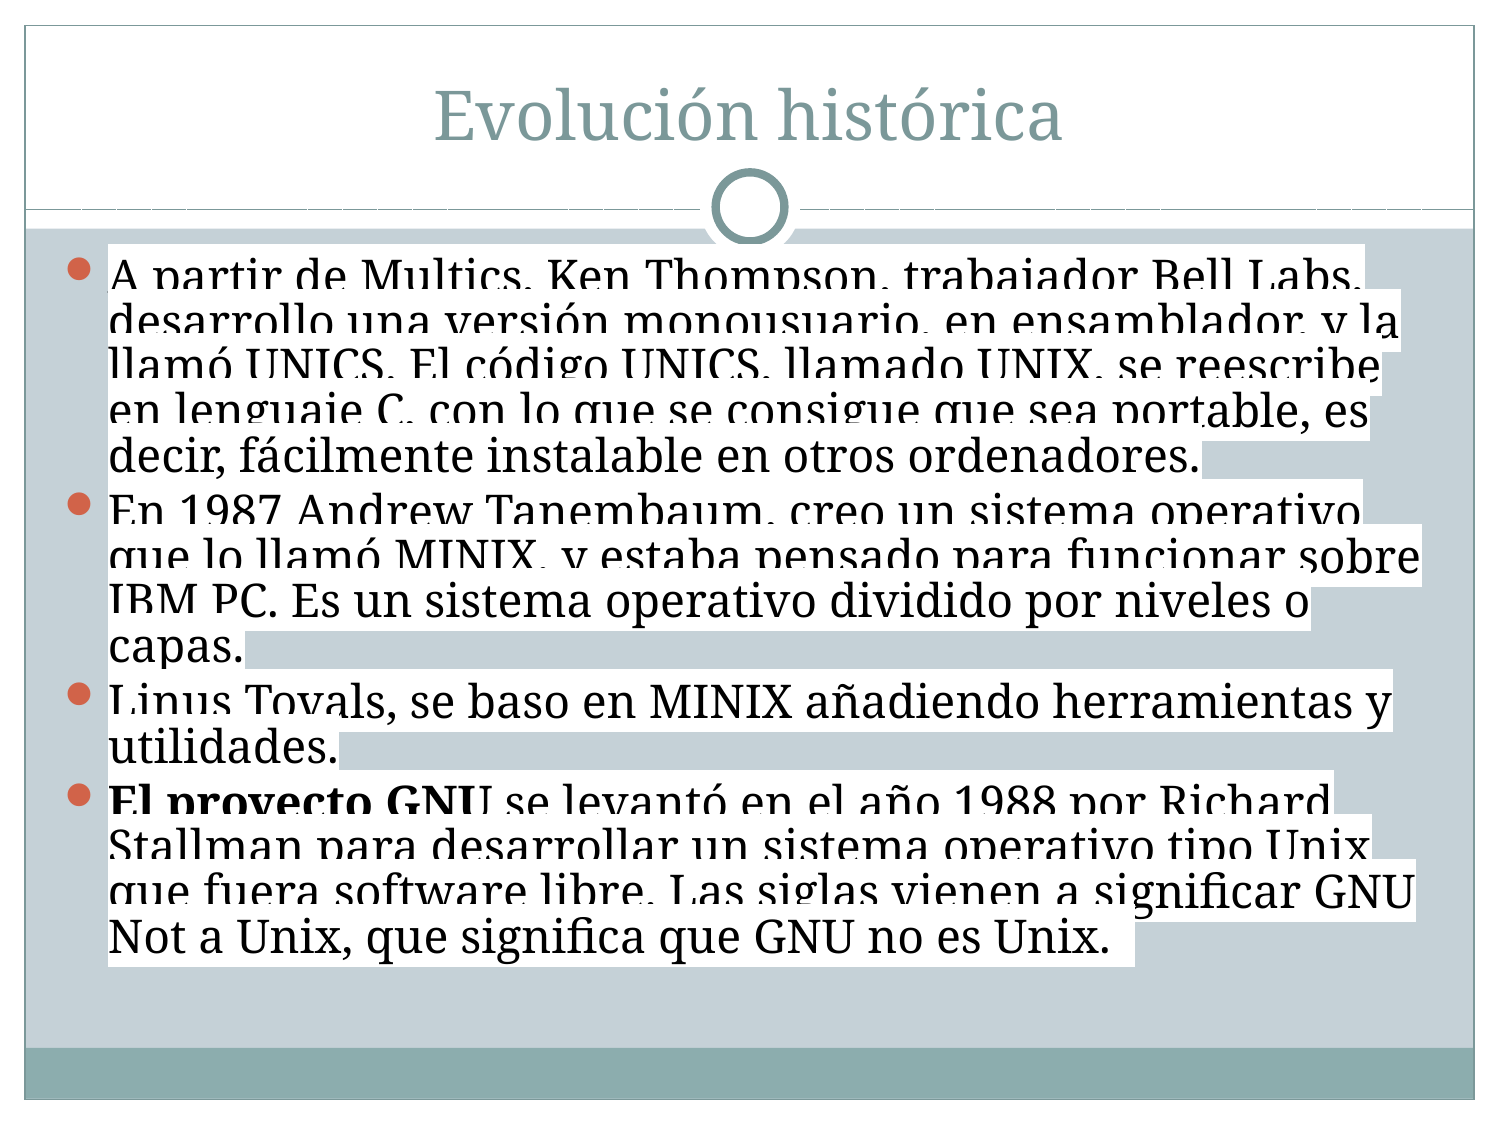

# Evolución histórica
A partir de Multics, Ken Thompson, trabajador Bell Labs, desarrollo una versión monousuario, en ensamblador, y la llamó UNICS. El código UNICS, llamado UNIX, se reescribe en lenguaje C, con lo que se consigue que sea portable, es decir, fácilmente instalable en otros ordenadores.
En 1987 Andrew Tanembaum, creo un sistema operativo que lo llamó MINIX, y estaba pensado para funcionar sobre IBM PC. Es un sistema operativo dividido por niveles o capas.
Linus Tovals, se baso en MINIX añadiendo herramientas y utilidades.
El proyecto GNU se levantó en el año 1988 por Richard Stallman para desarrollar un sistema operativo tipo Unix que fuera software libre. Las siglas vienen a significar GNU Not a Unix, que significa que GNU no es Unix.